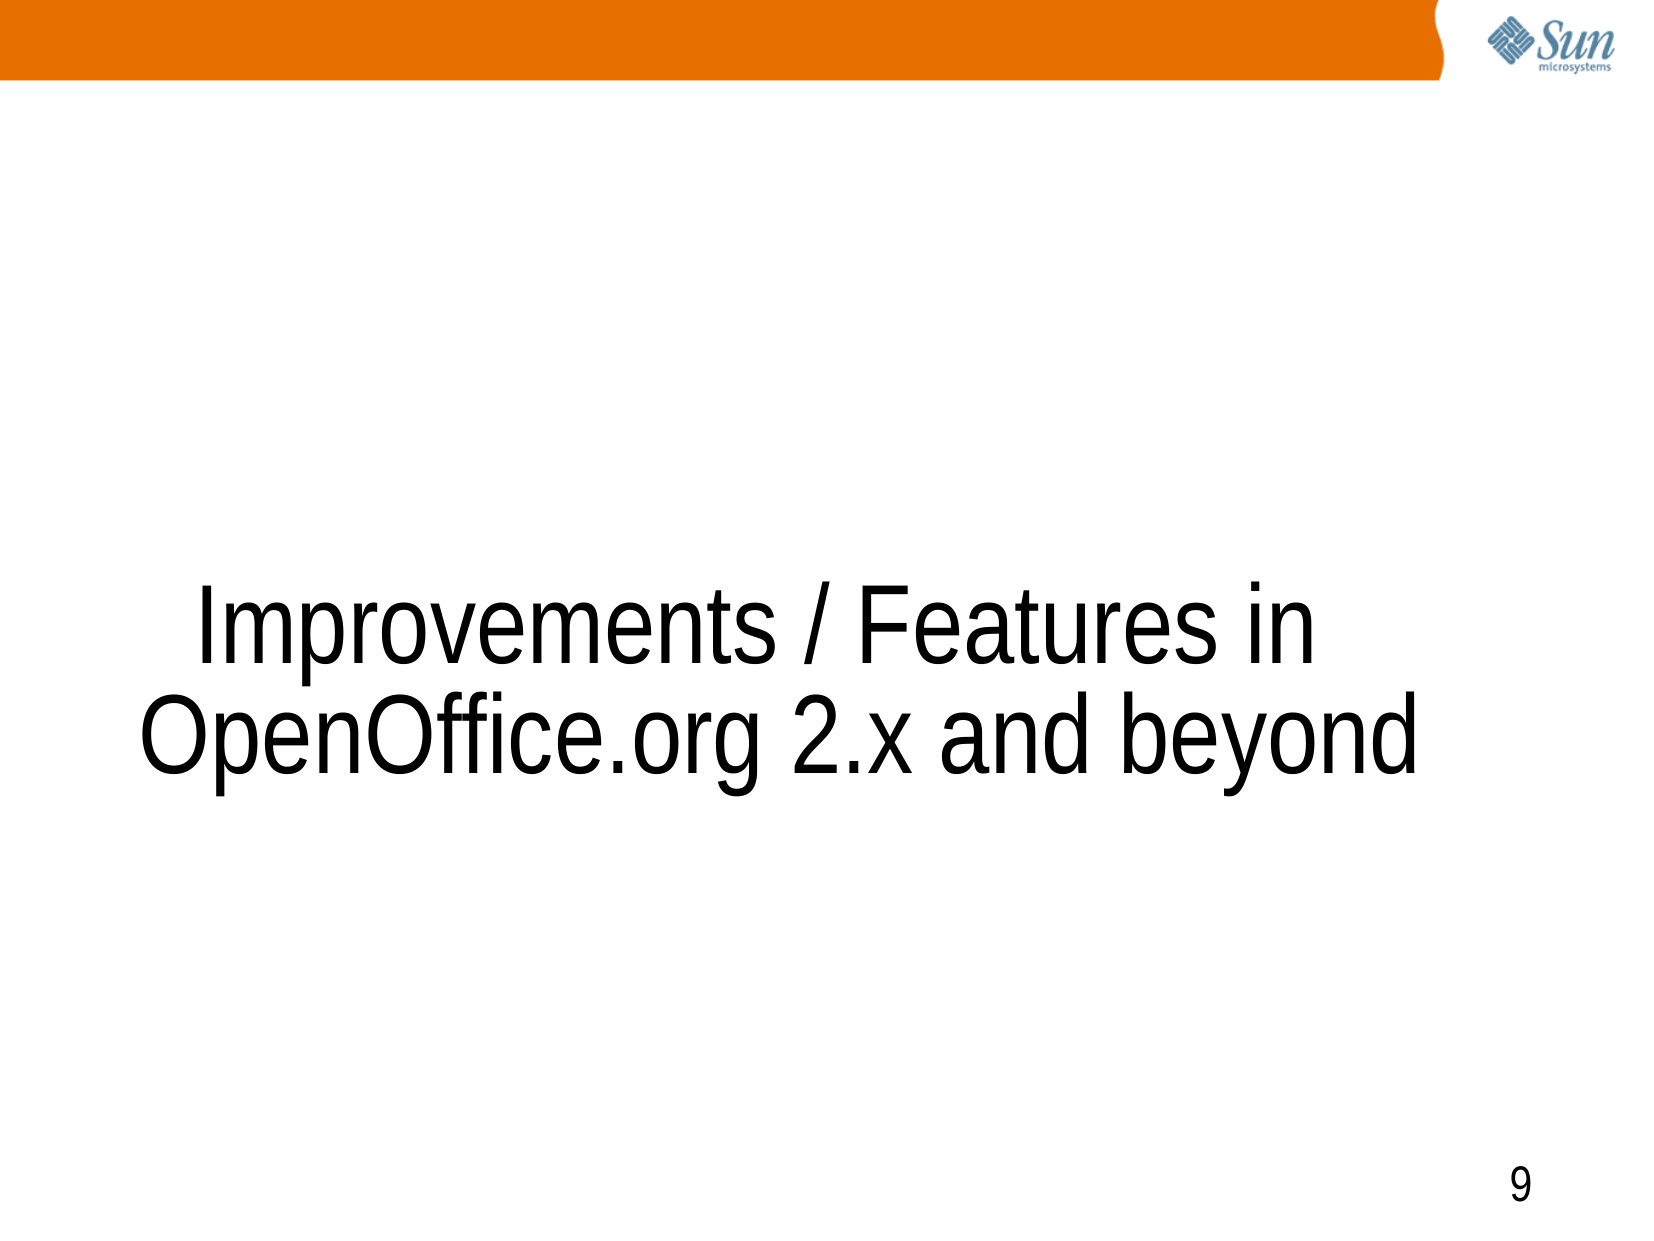

# Improvements / Features in OpenOffice.org 2.x and beyond